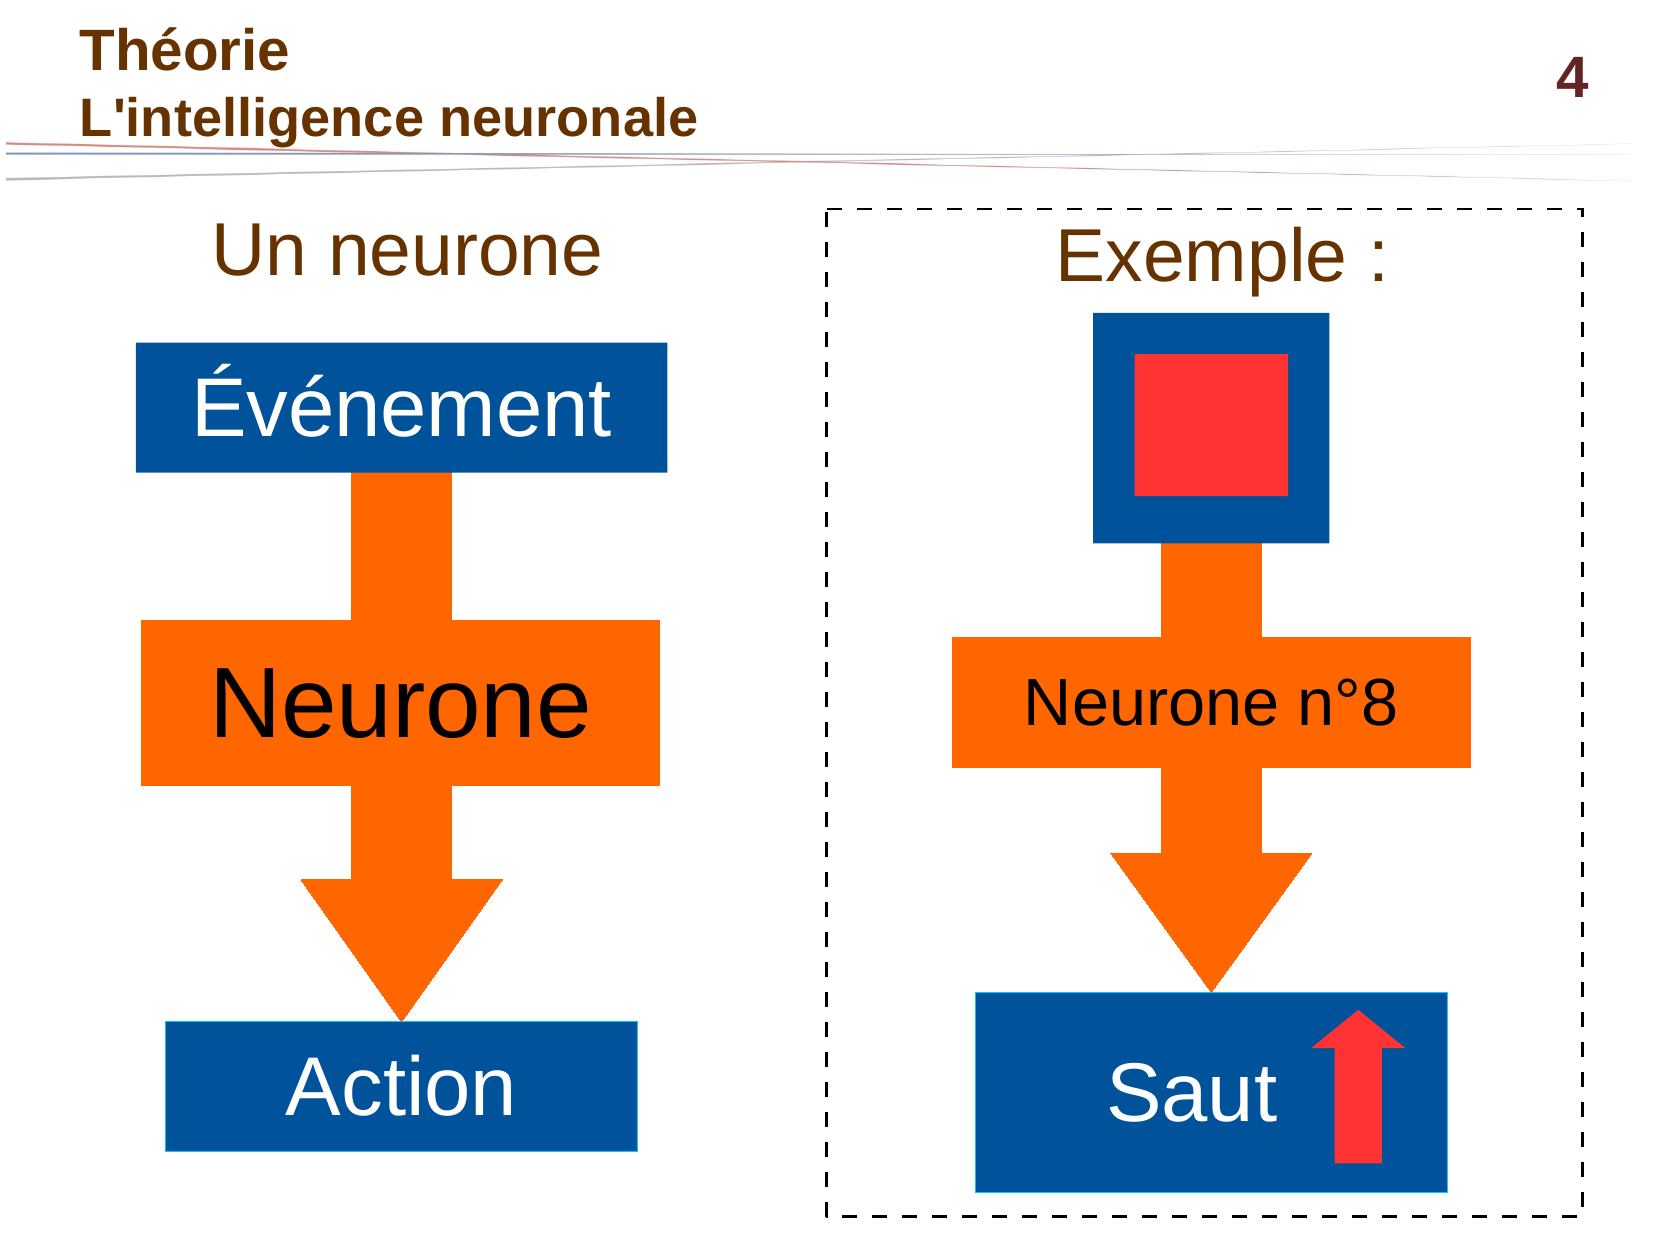

Théorie
L'intelligence neuronale
4
Exemple :
# Un neurone
Événement
Neurone
Neurone n°8
 Saut
Action